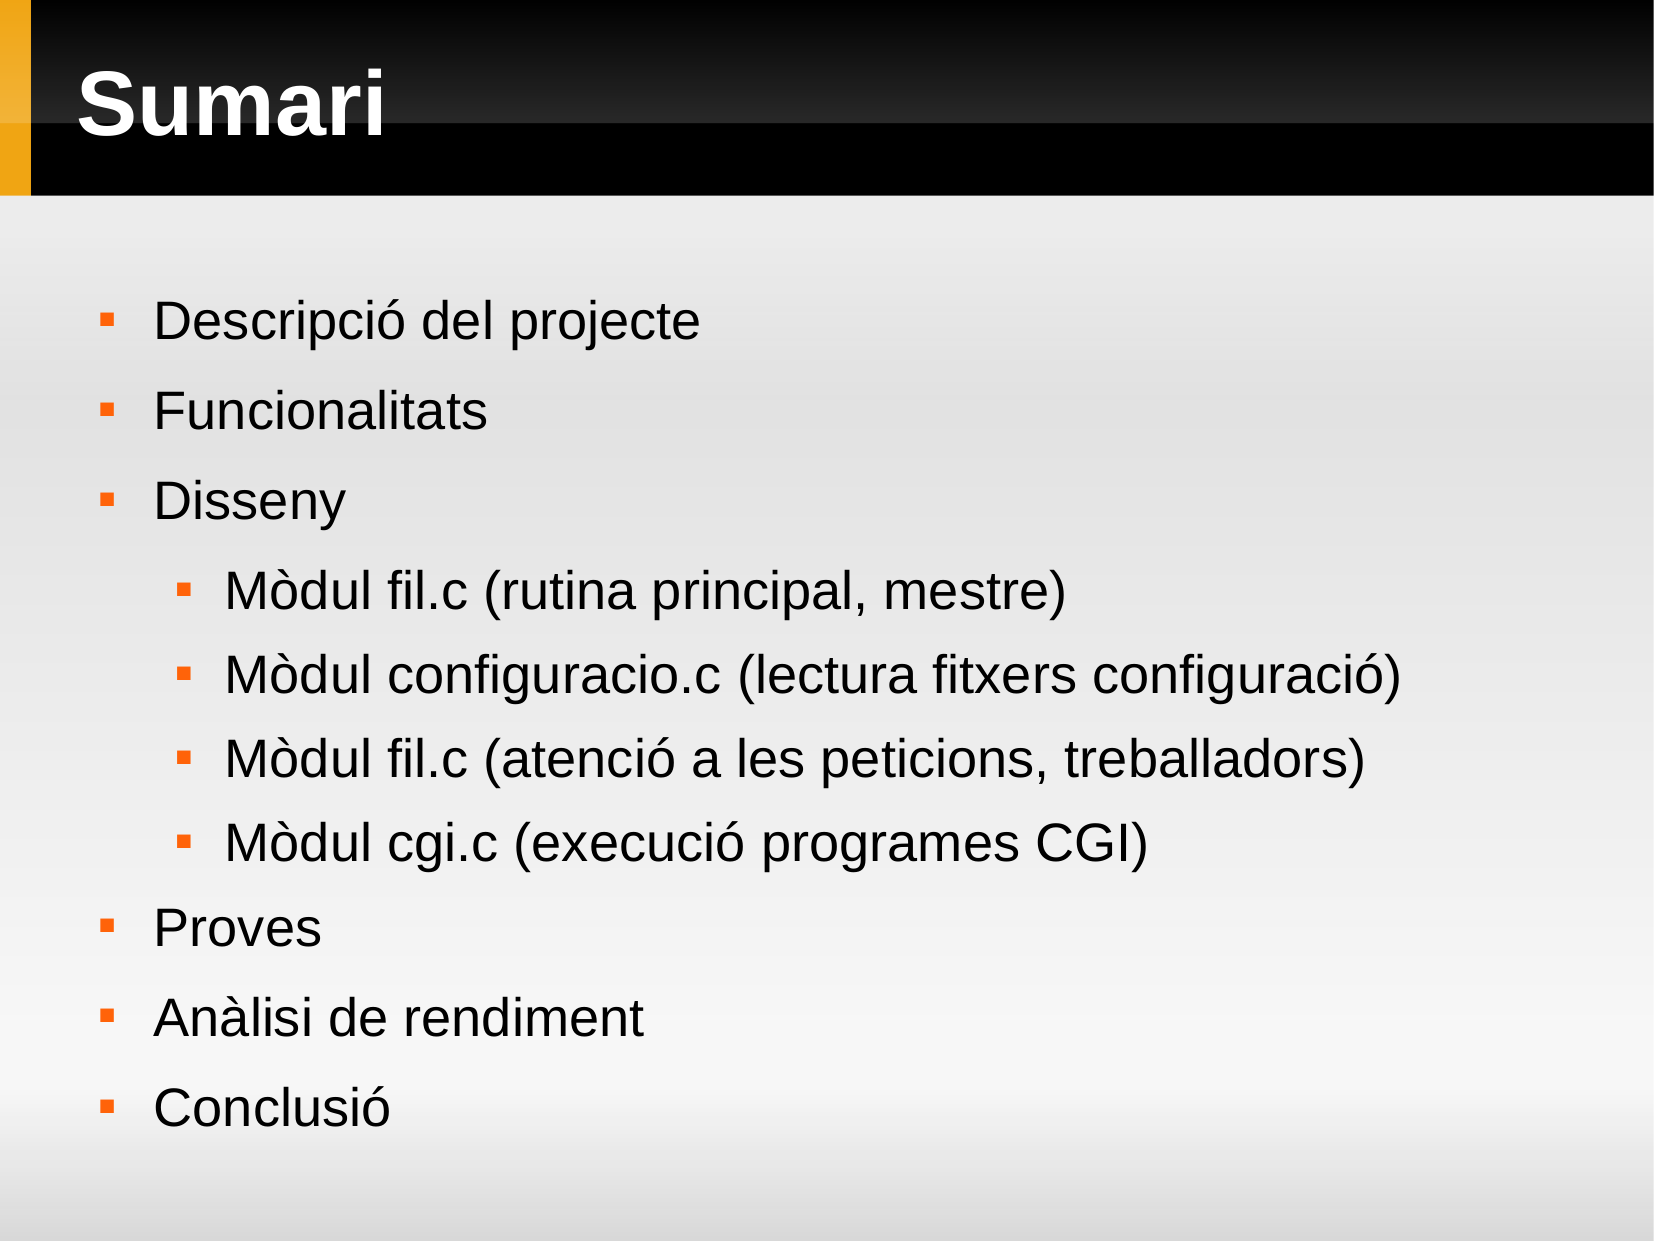

# Sumari
Descripció del projecte
Funcionalitats
Disseny
Mòdul fil.c (rutina principal, mestre)
Mòdul configuracio.c (lectura fitxers configuració)
Mòdul fil.c (atenció a les peticions, treballadors)
Mòdul cgi.c (execució programes CGI)
Proves
Anàlisi de rendiment
Conclusió